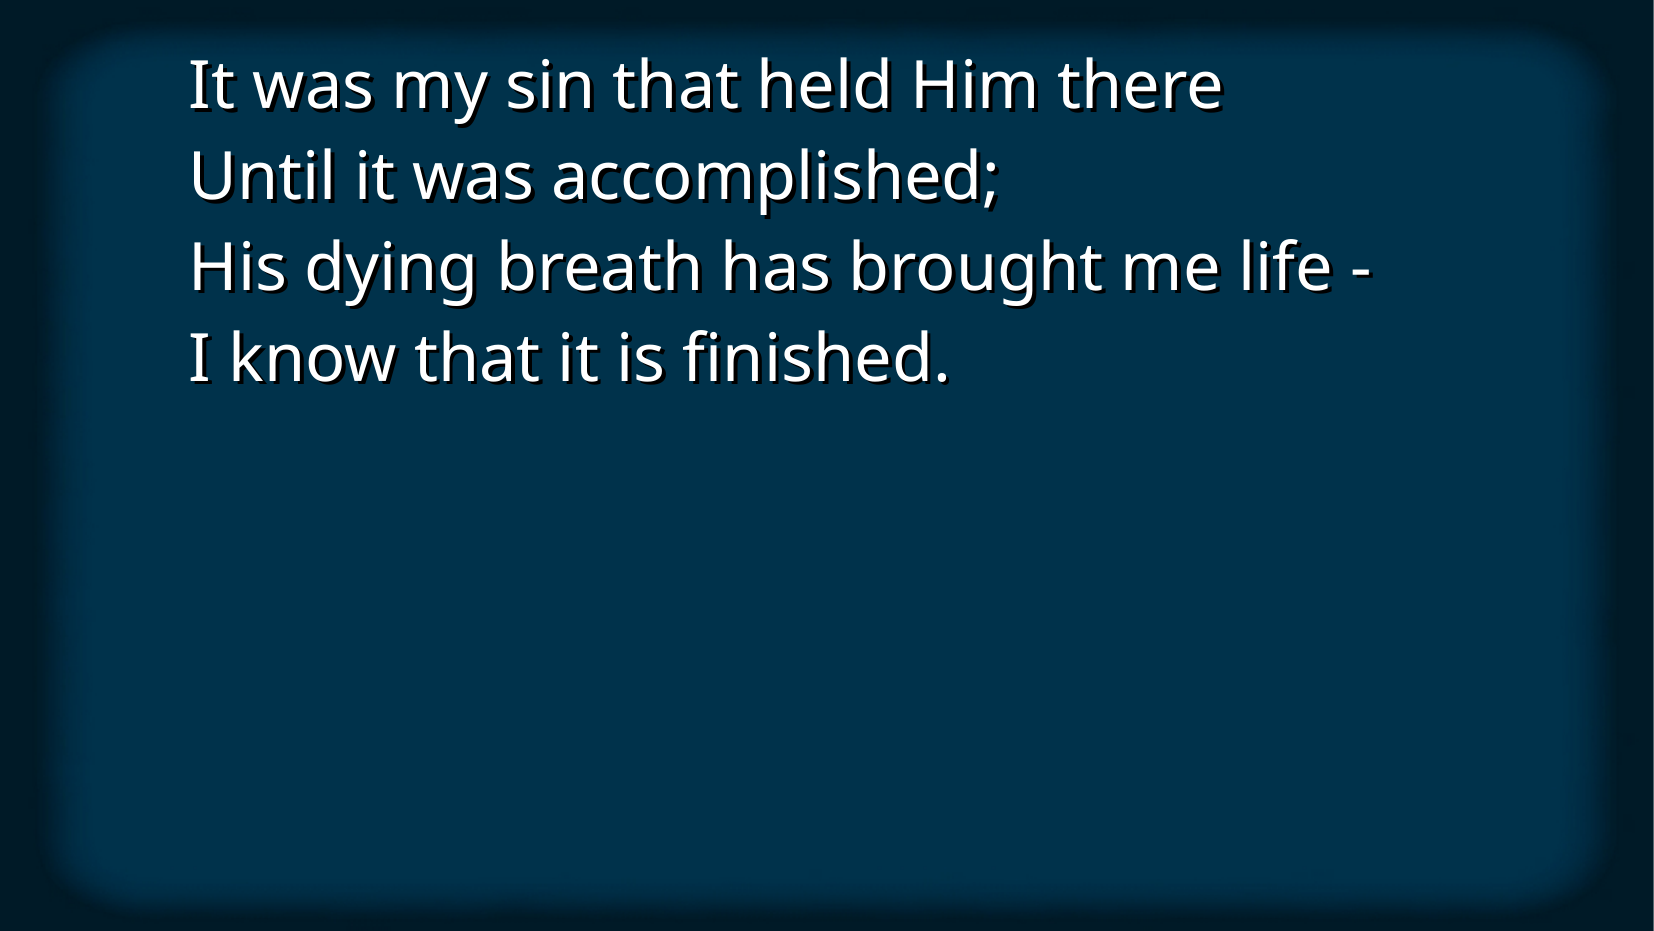

It was my sin that held Him there
 Until it was accomplished;
 His dying breath has brought me life -
 I know that it is finished.